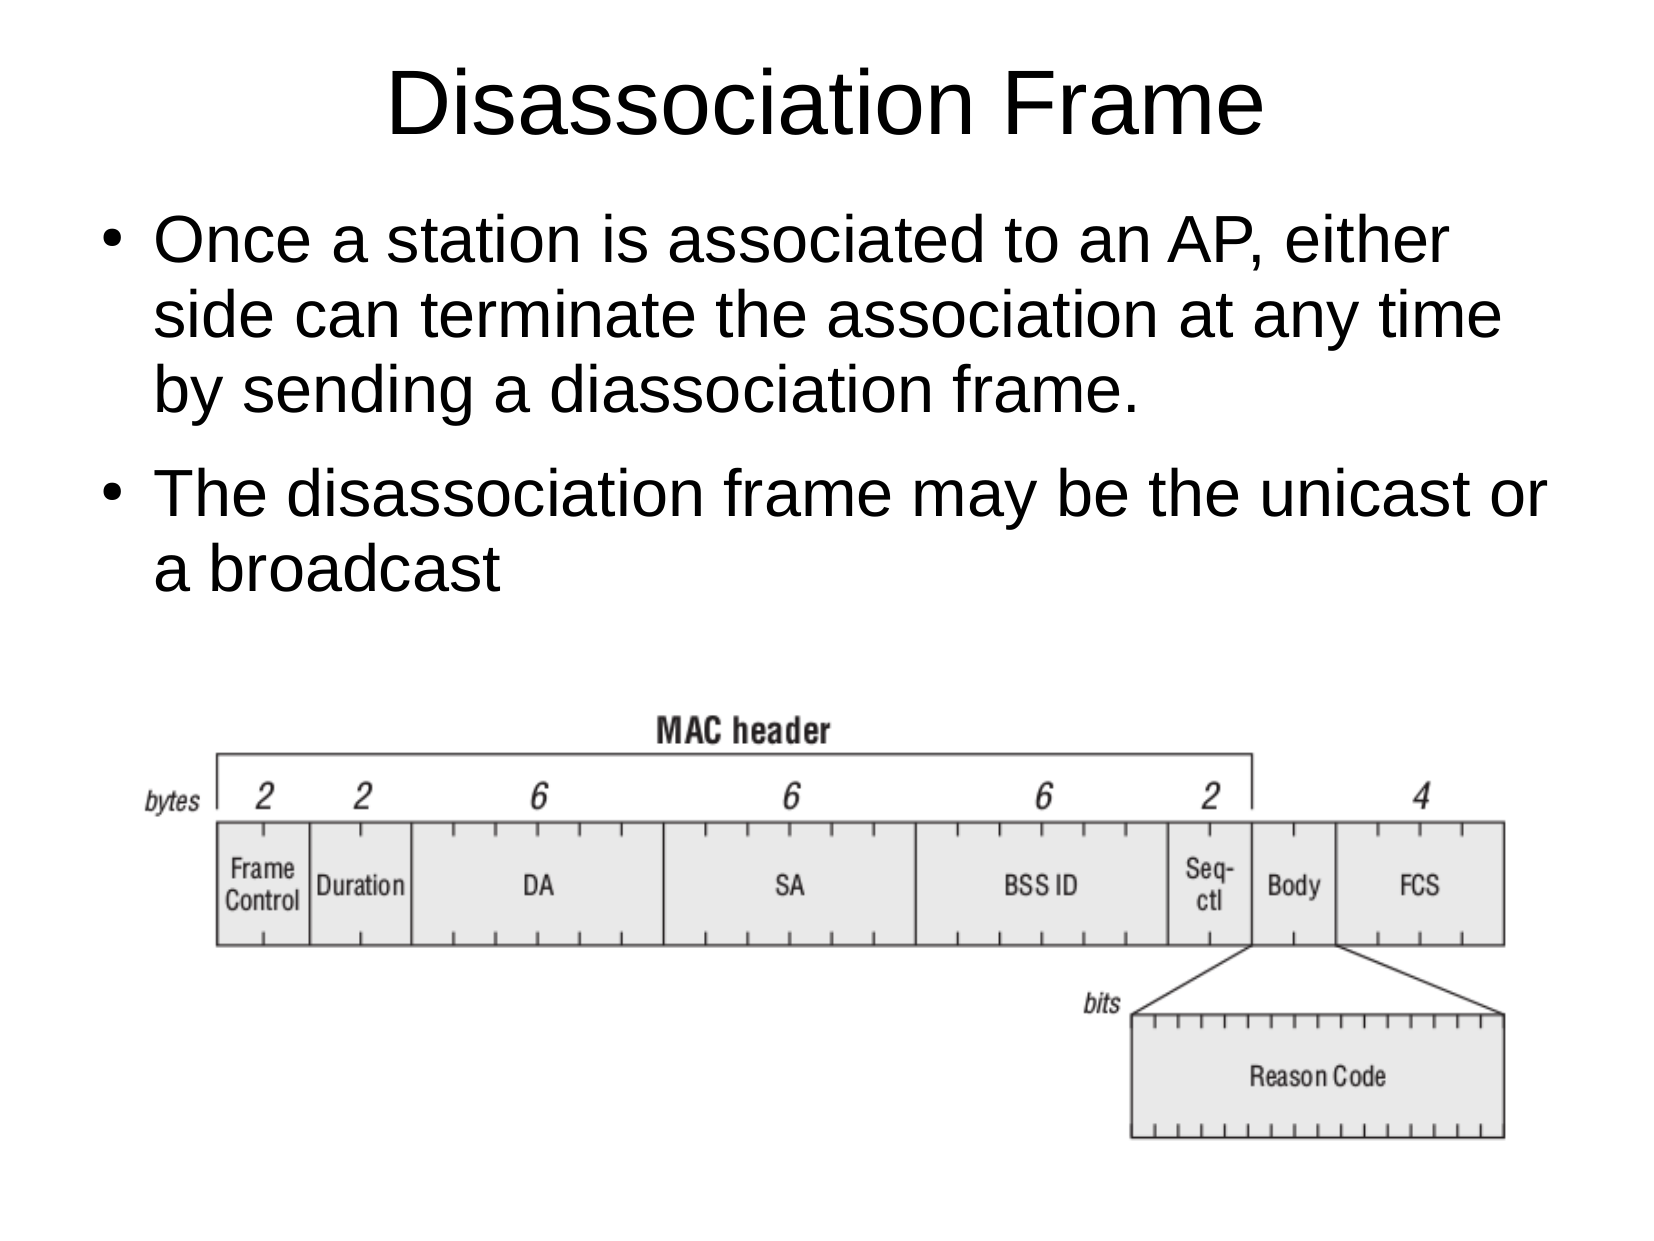

# Disassociation Frame
Once a station is associated to an AP, either side can terminate the association at any time by sending a diassociation frame.
The disassociation frame may be the unicast or a broadcast